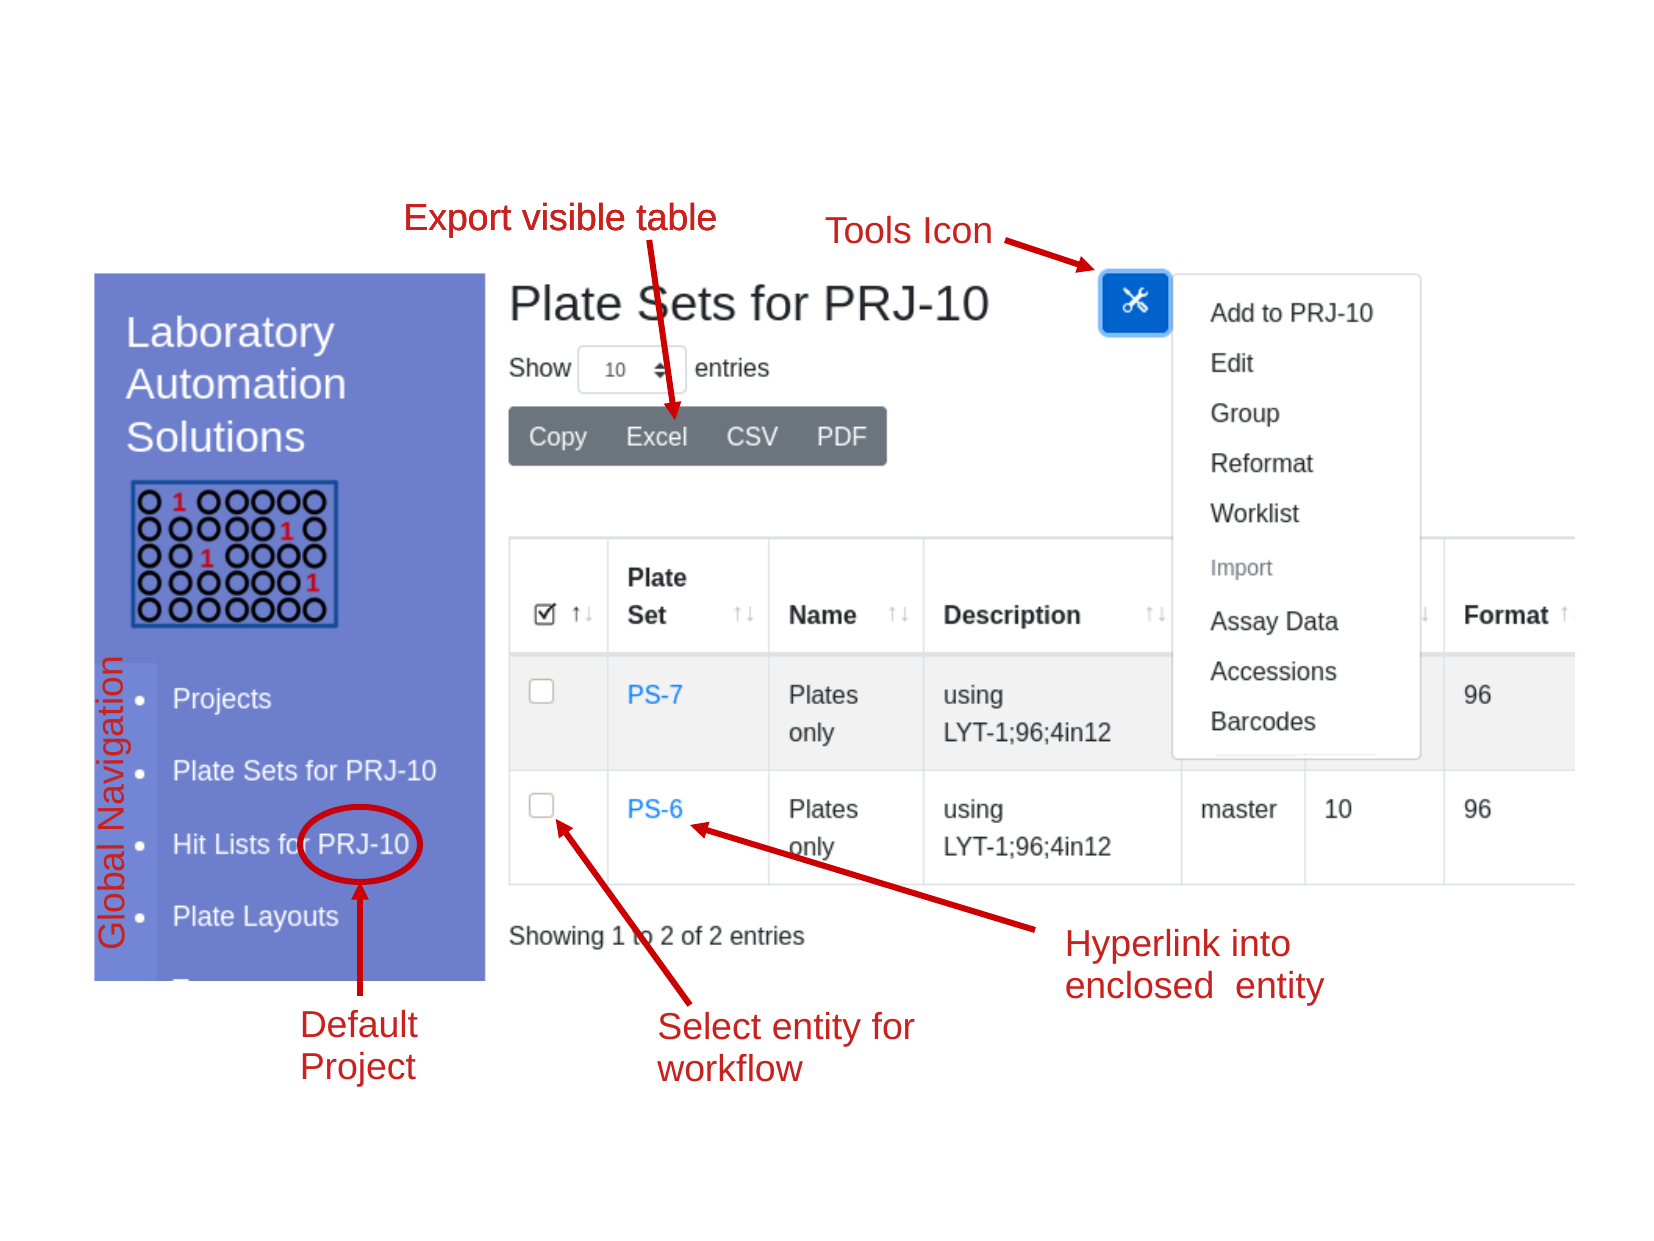

Export visible table
Export visible table
Export visible table
Tools Icon
Global Navigation
Hyperlink into enclosed entity
Default Project
Select entity for workflow